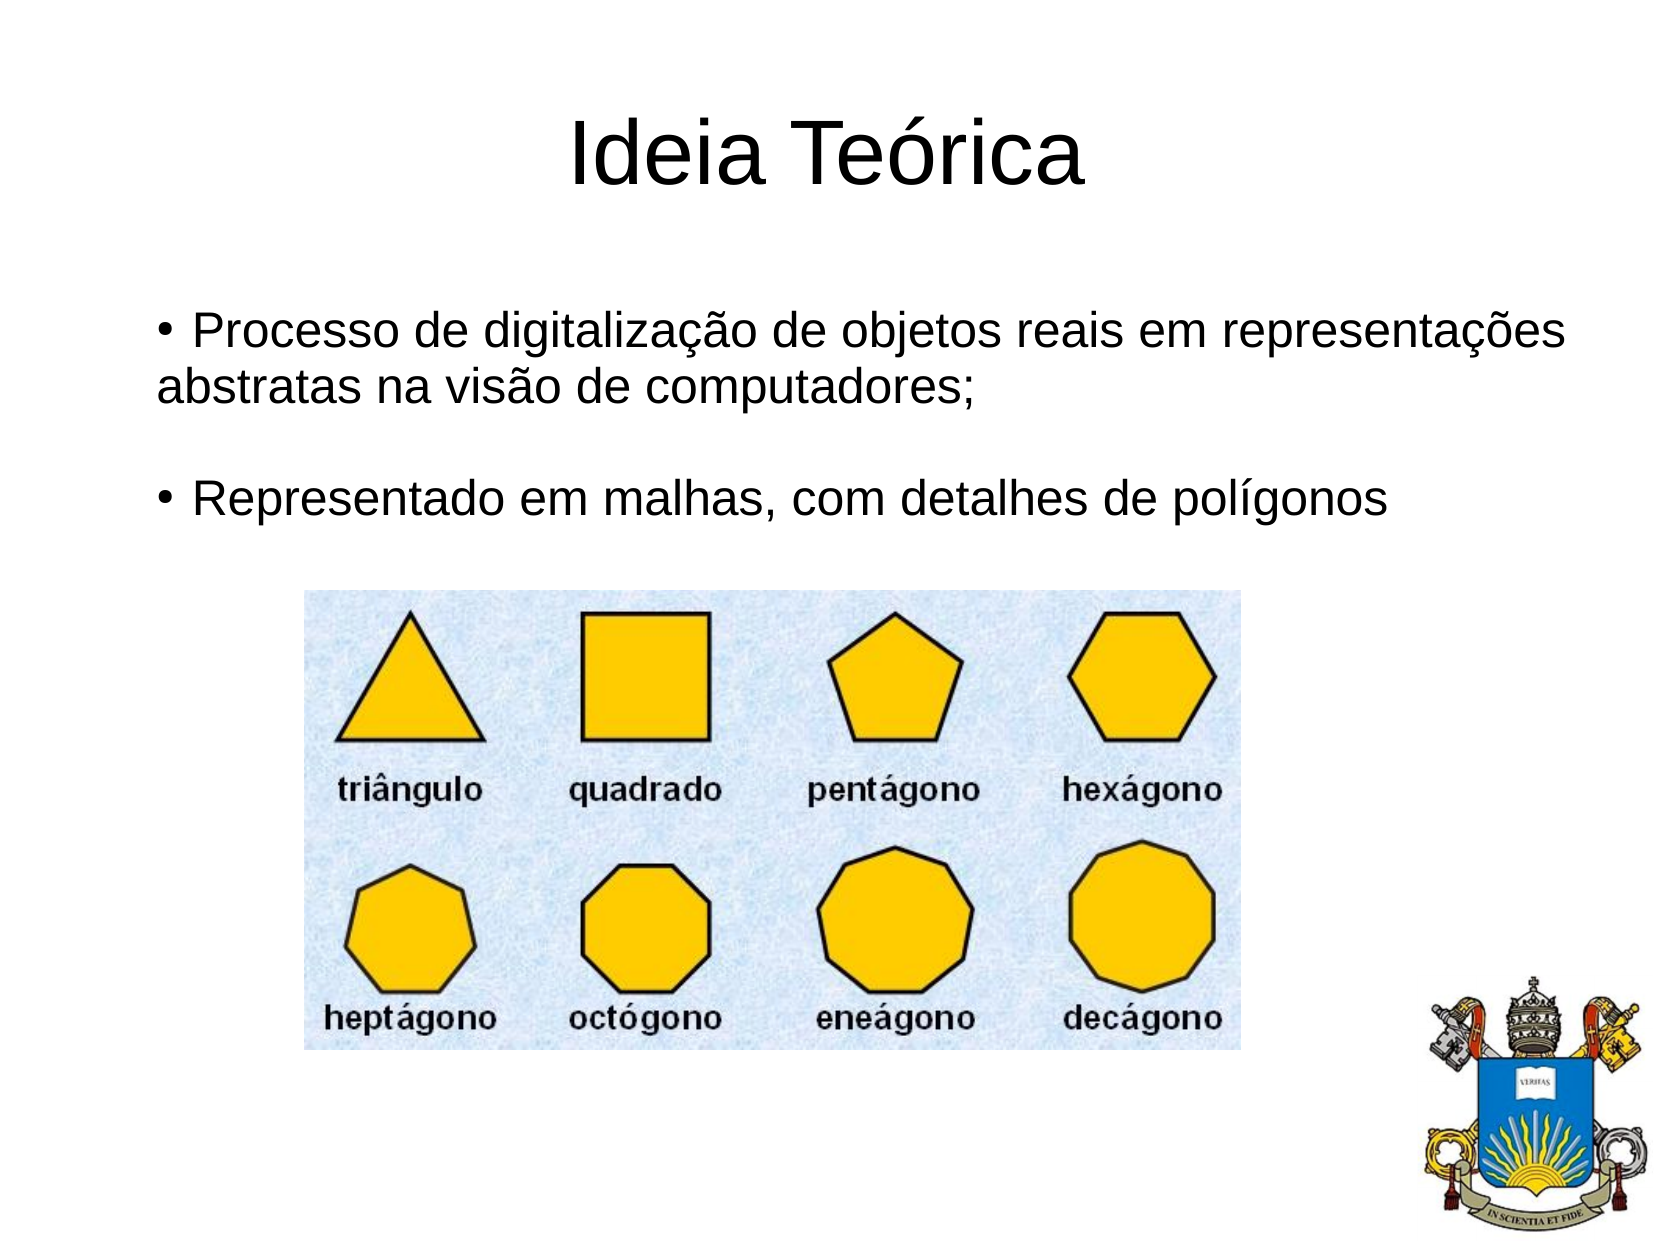

# Ideia Teórica
Processo de digitalização de objetos reais em representações
abstratas na visão de computadores;
Representado em malhas, com detalhes de polígonos